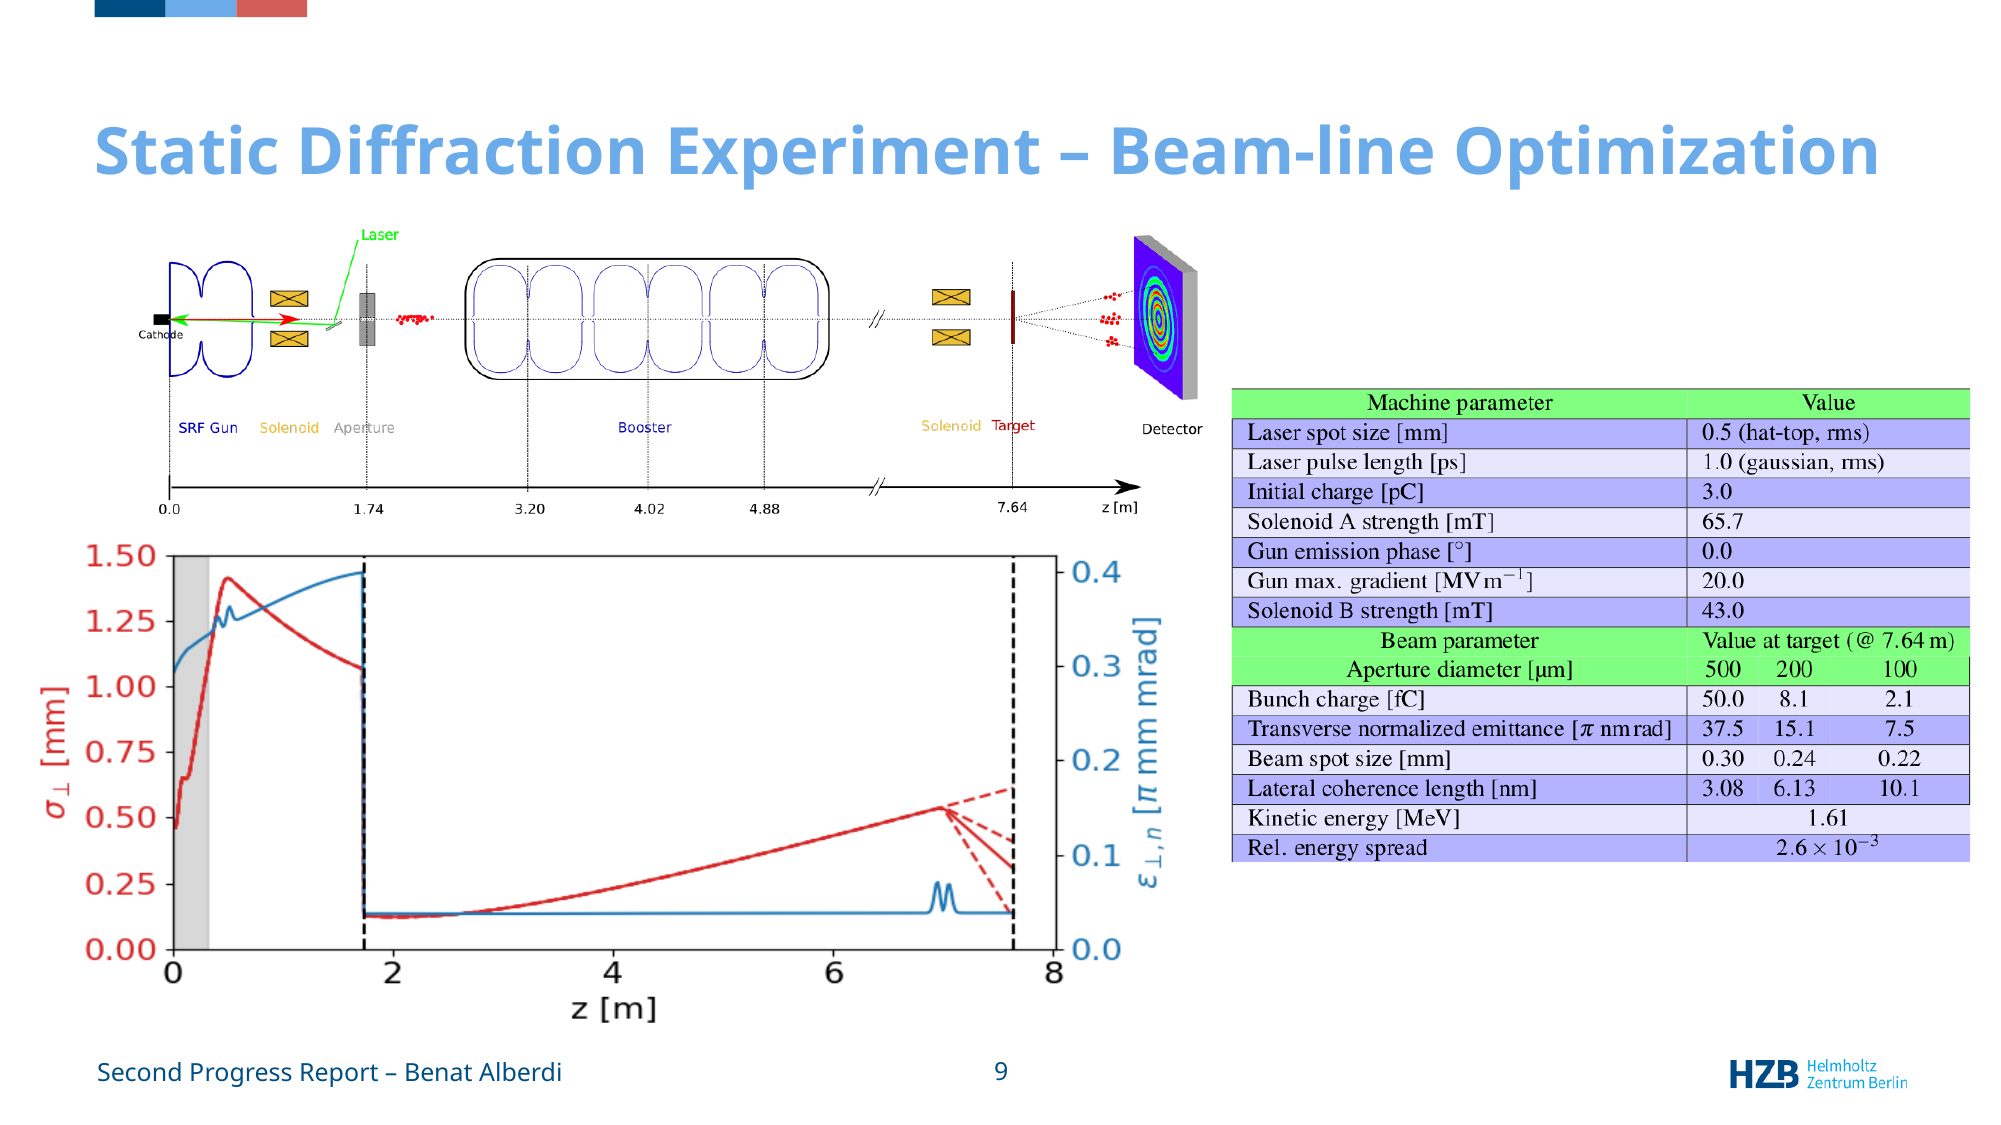

Static Diffraction Experiment – Beam-line Optimization
Second Progress Report – Benat Alberdi